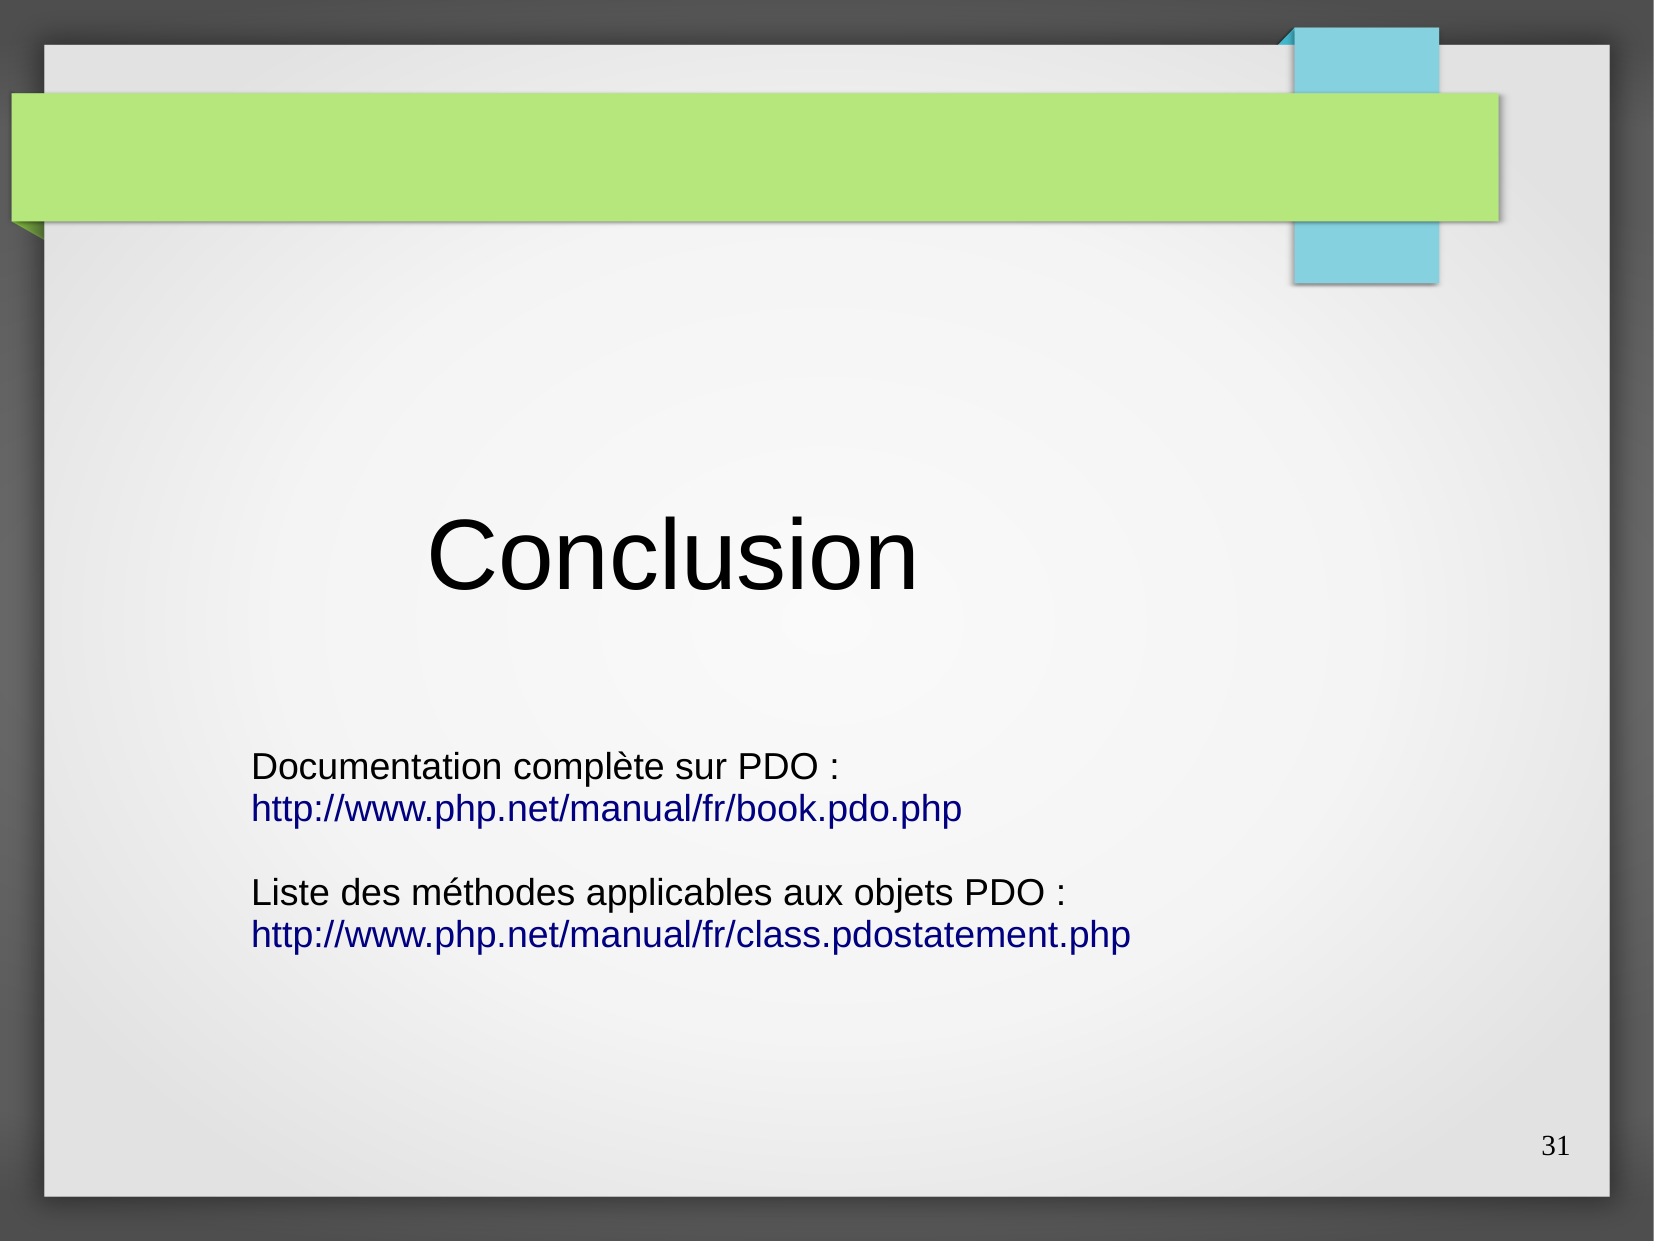

# Conclusion
Documentation complète sur PDO :
http://www.php.net/manual/fr/book.pdo.php
Liste des méthodes applicables aux objets PDO :
http://www.php.net/manual/fr/class.pdostatement.php
31